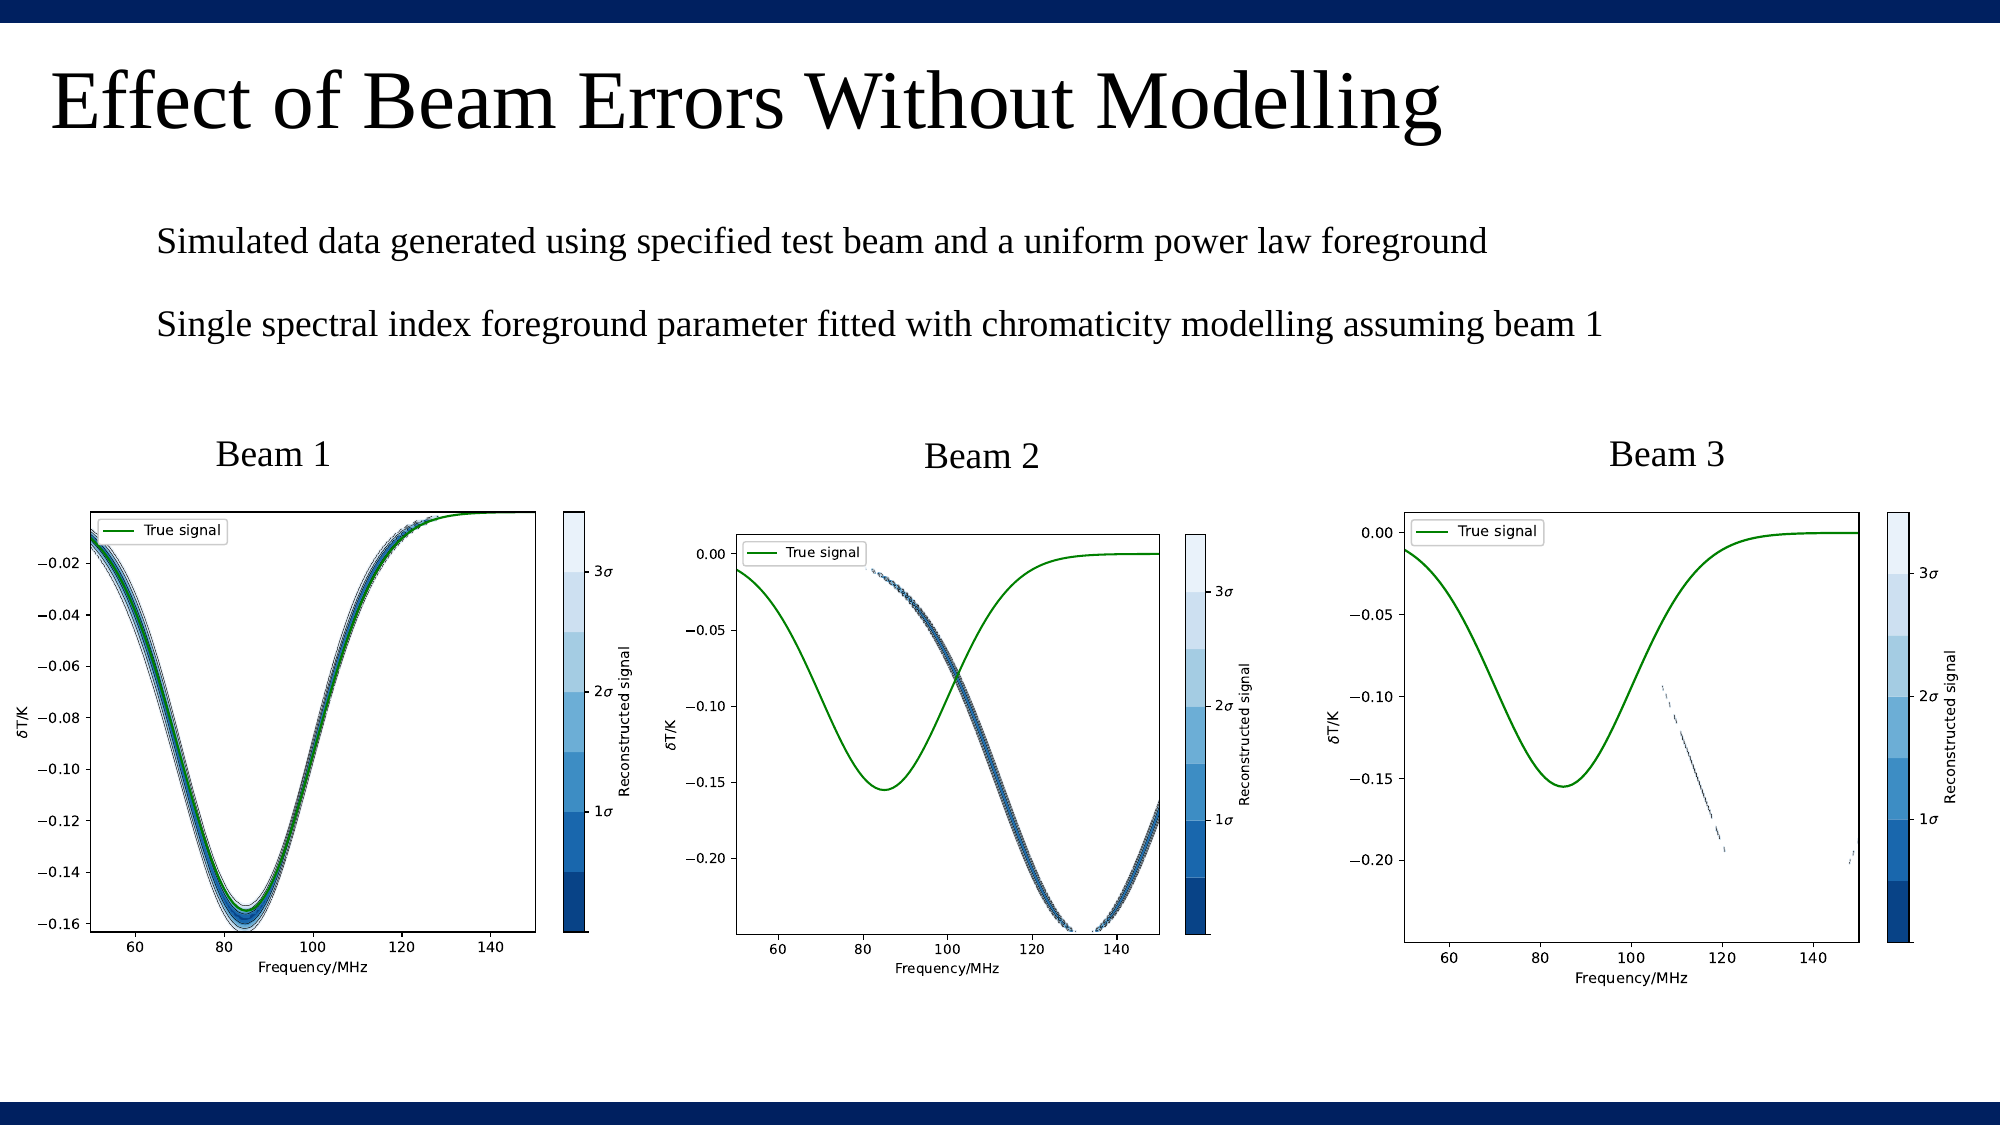

Effect of Beam Errors Without Modelling
Simulated data generated using specified test beam and a uniform power law foreground
Single spectral index foreground parameter fitted with chromaticity modelling assuming beam 1
Beam 1
Beam 3
Beam 2